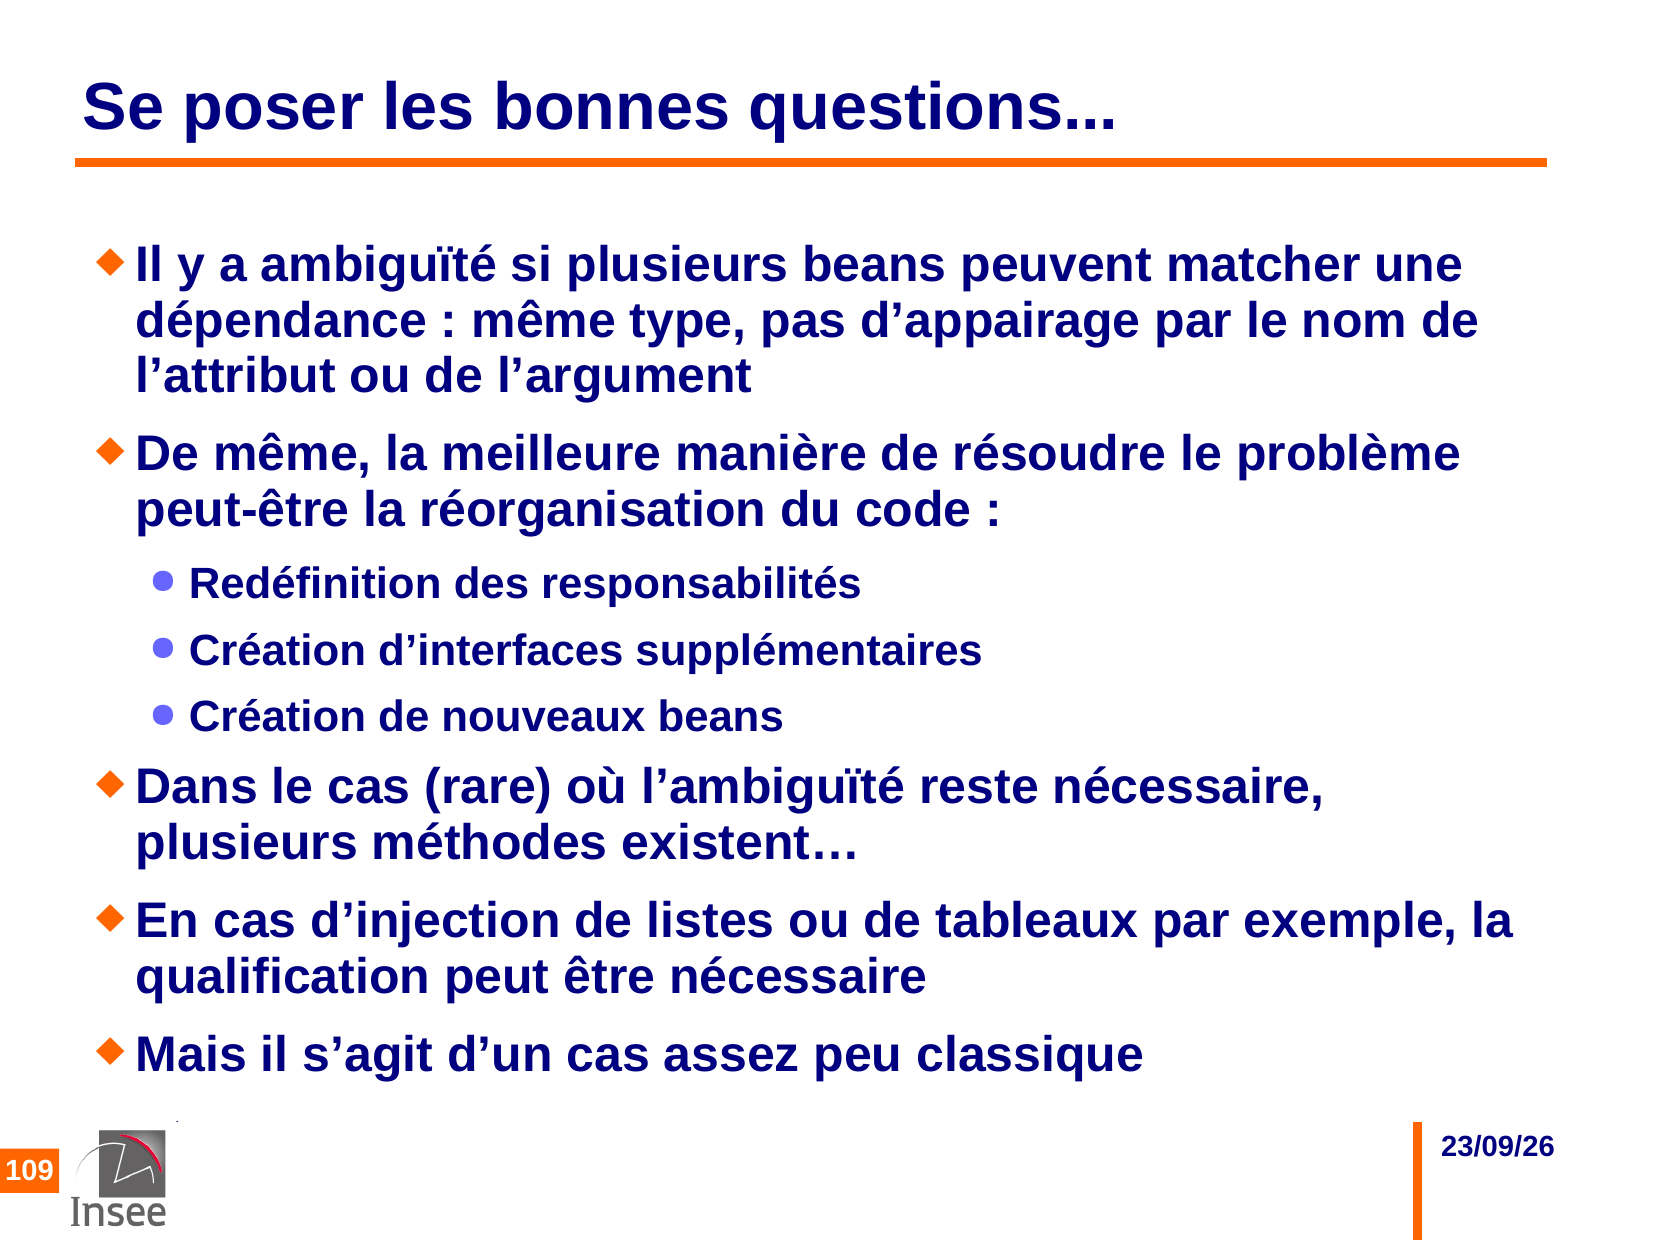

# Se poser les bonnes questions...
Il y a ambiguïté si plusieurs beans peuvent matcher une dépendance : même type, pas d’appairage par le nom de l’attribut ou de l’argument
De même, la meilleure manière de résoudre le problème peut-être la réorganisation du code :
Redéfinition des responsabilités
Création d’interfaces supplémentaires
Création de nouveaux beans
Dans le cas (rare) où l’ambiguïté reste nécessaire, plusieurs méthodes existent…
En cas d’injection de listes ou de tableaux par exemple, la qualification peut être nécessaire
Mais il s’agit d’un cas assez peu classique
109